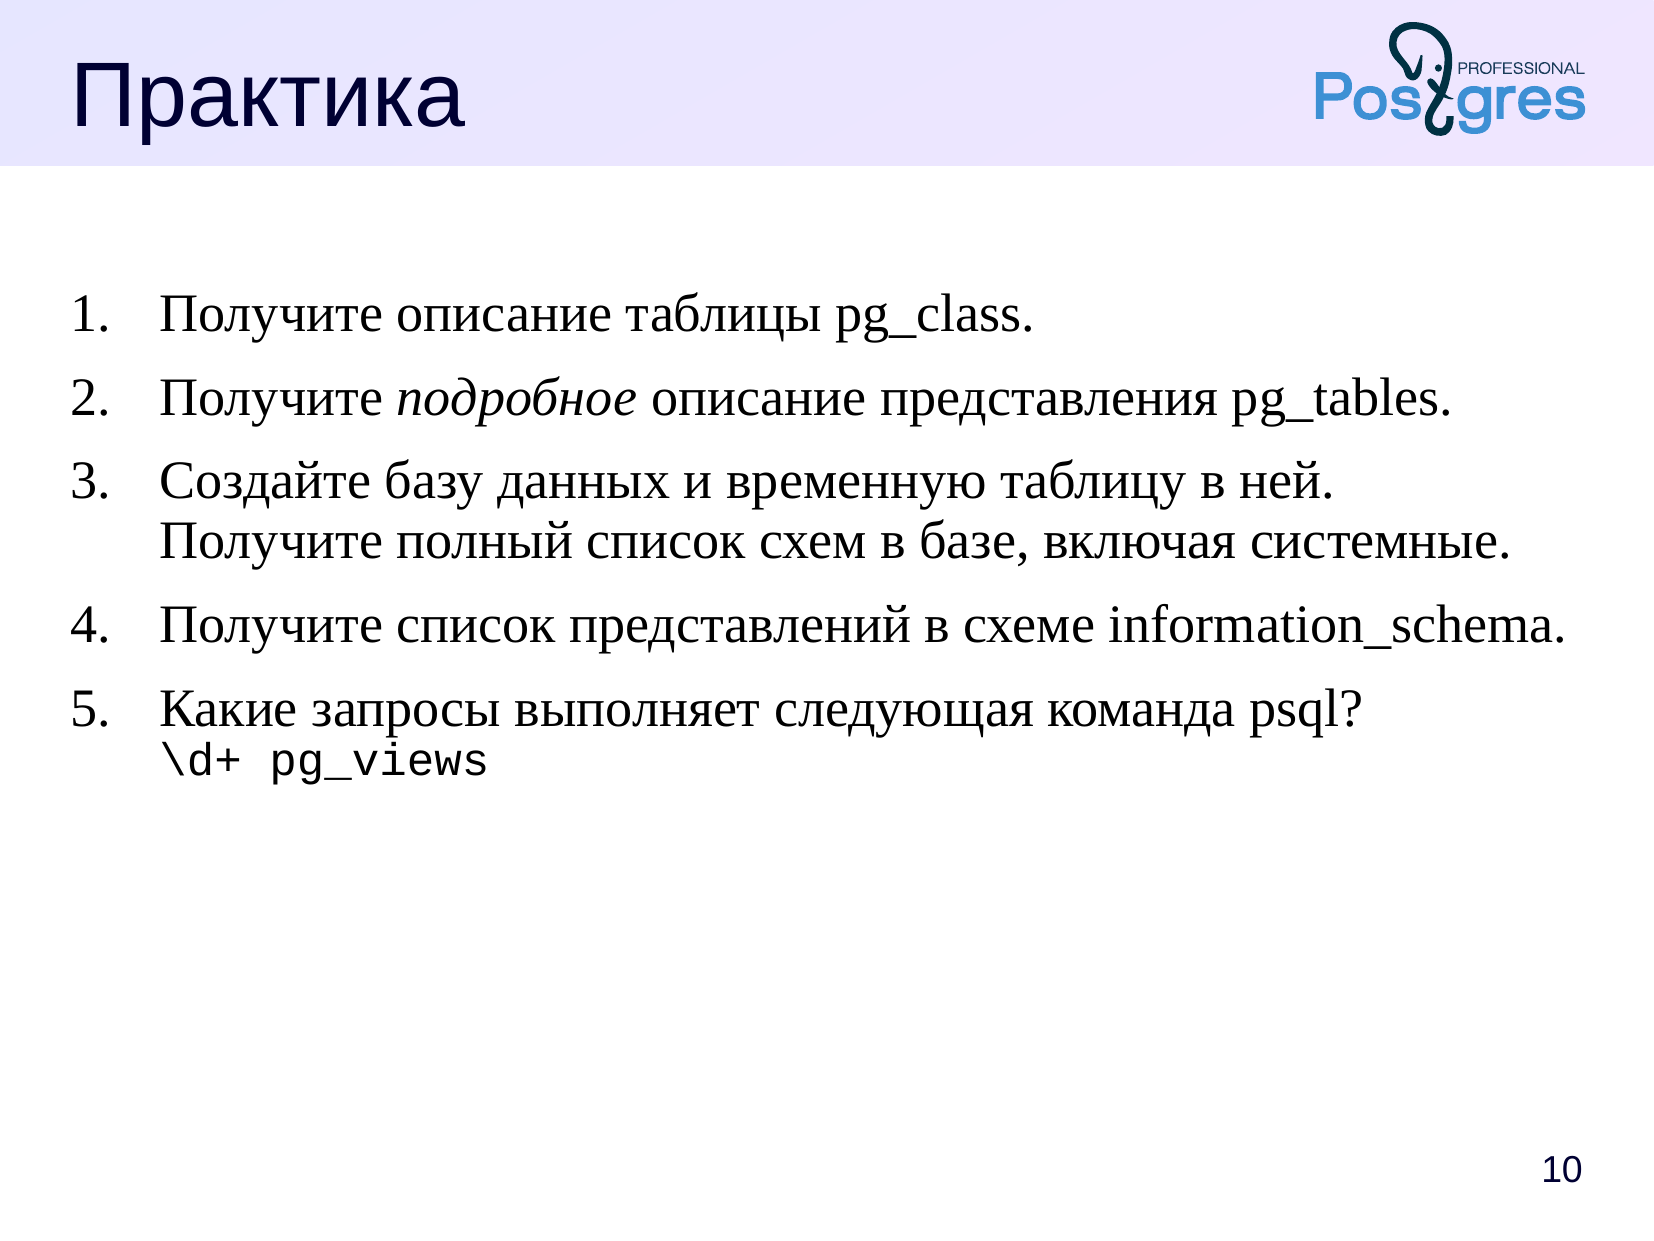

# Практика
Получите описание таблицы pg_class.
Получите подробное описание представления pg_tables.
Создайте базу данных и временную таблицу в ней.
Получите полный список схем в базе, включая системные.
Получите список представлений в схеме information_schema.
Какие запросы выполняет следующая команда psql?
\d+ pg_views